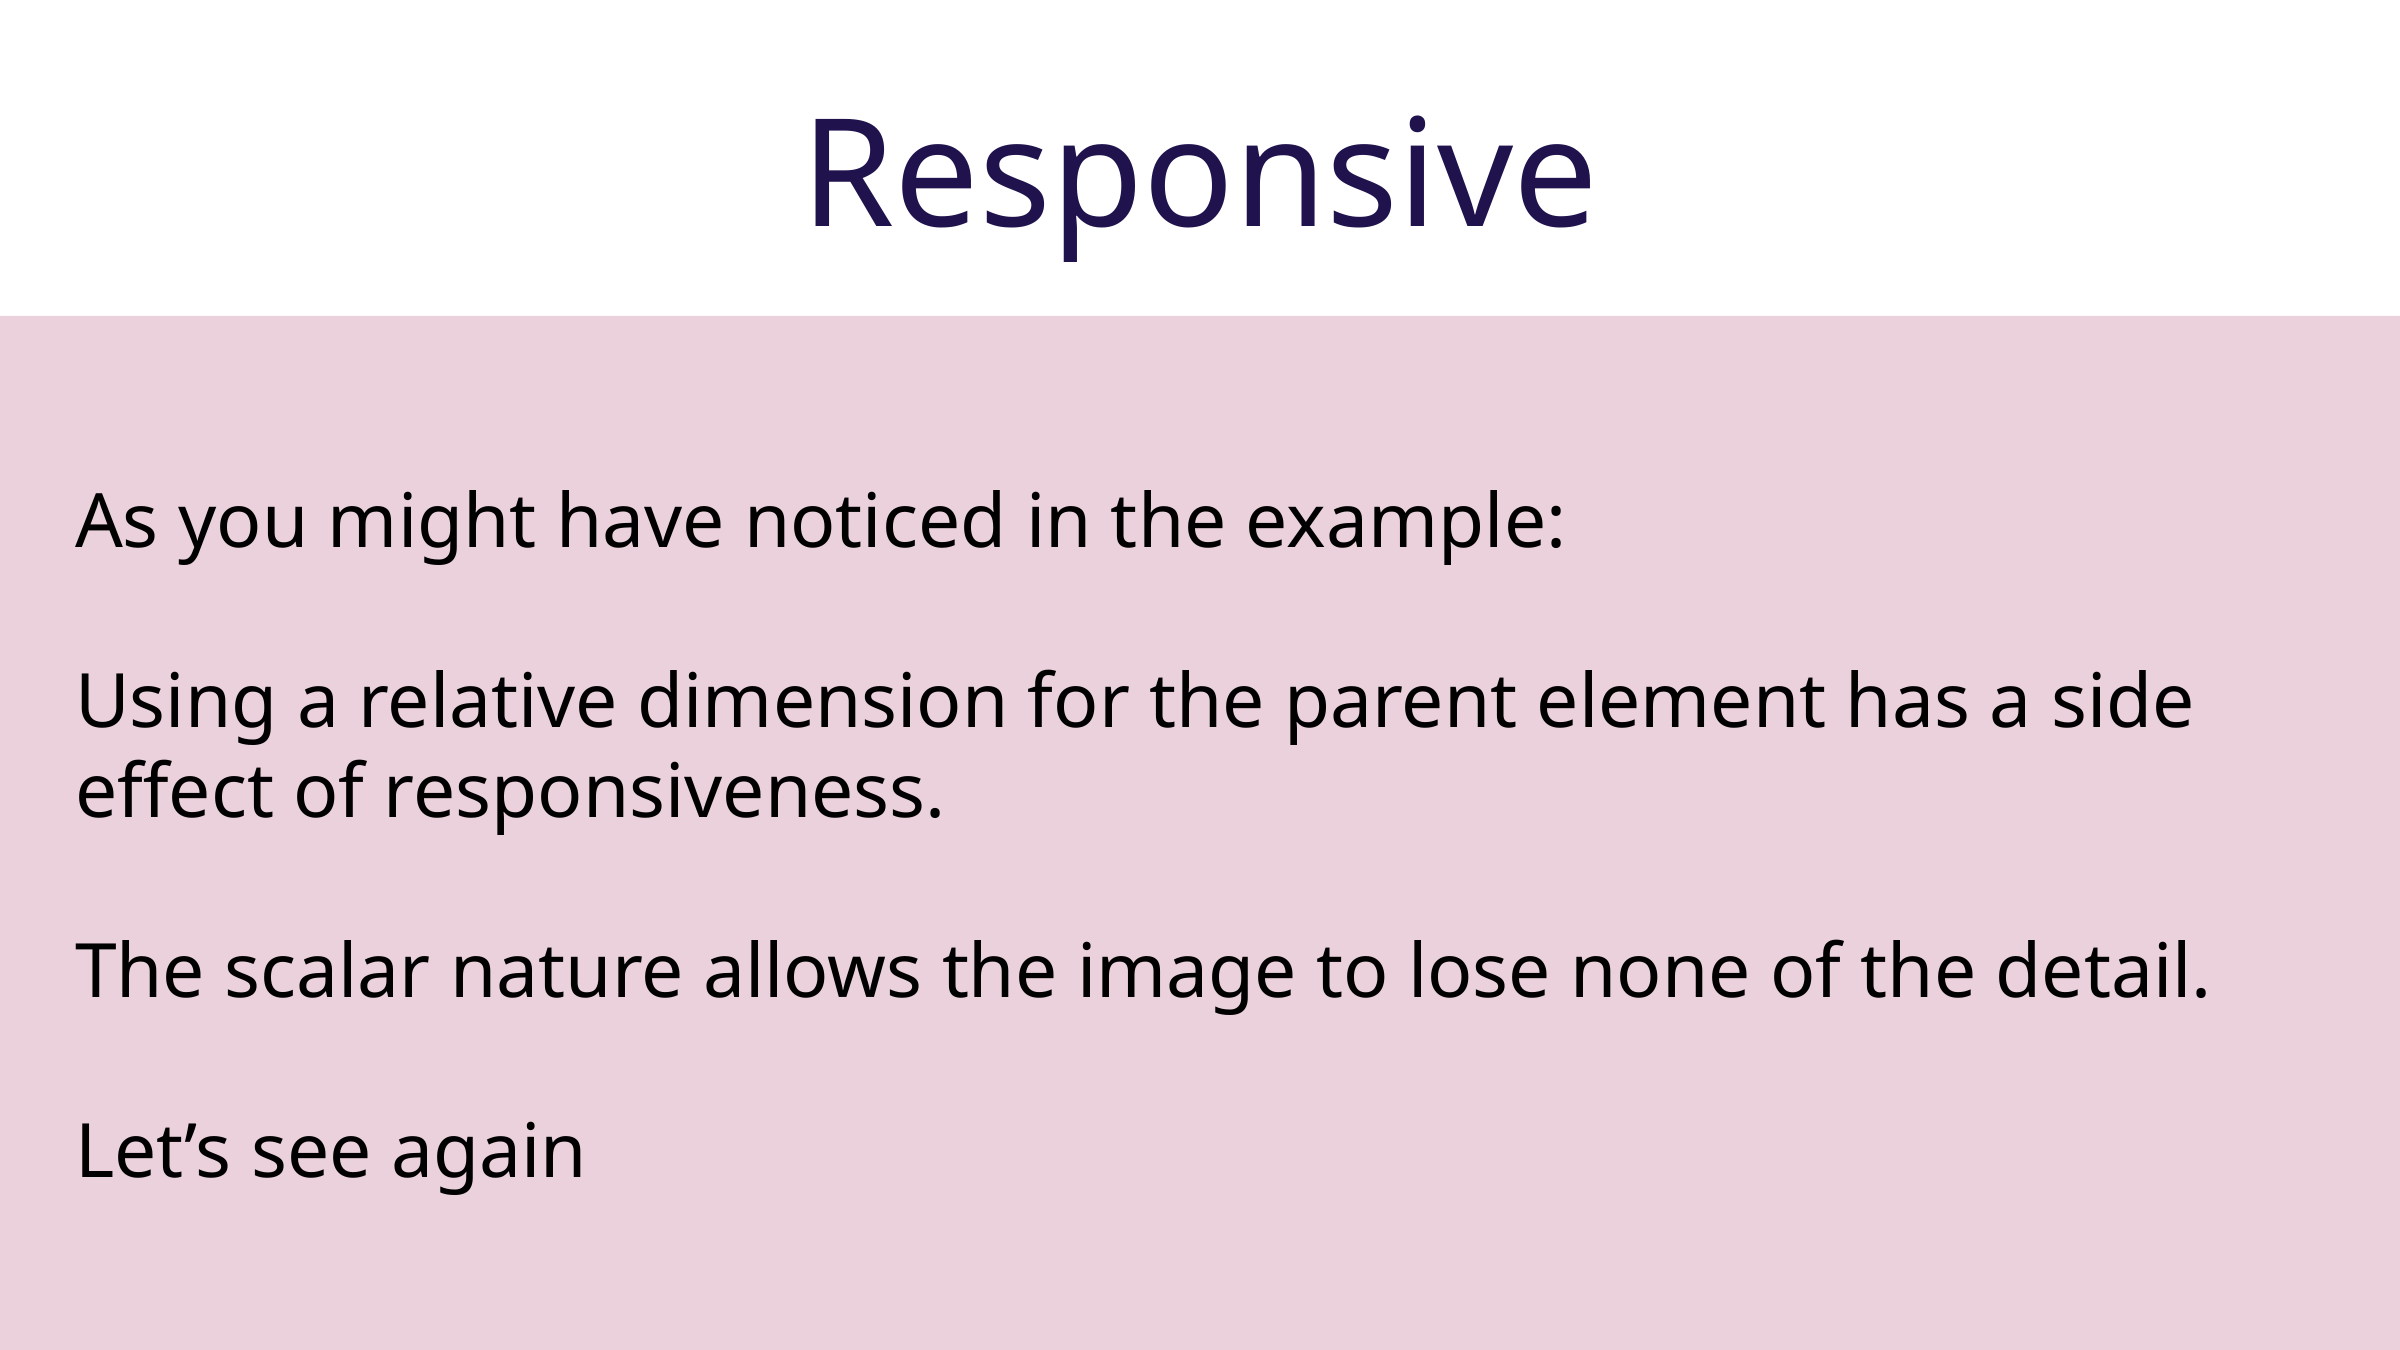

Responsive
As you might have noticed in the example:
Using a relative dimension for the parent element has a side effect of responsiveness.
The scalar nature allows the image to lose none of the detail.
Let’s see again